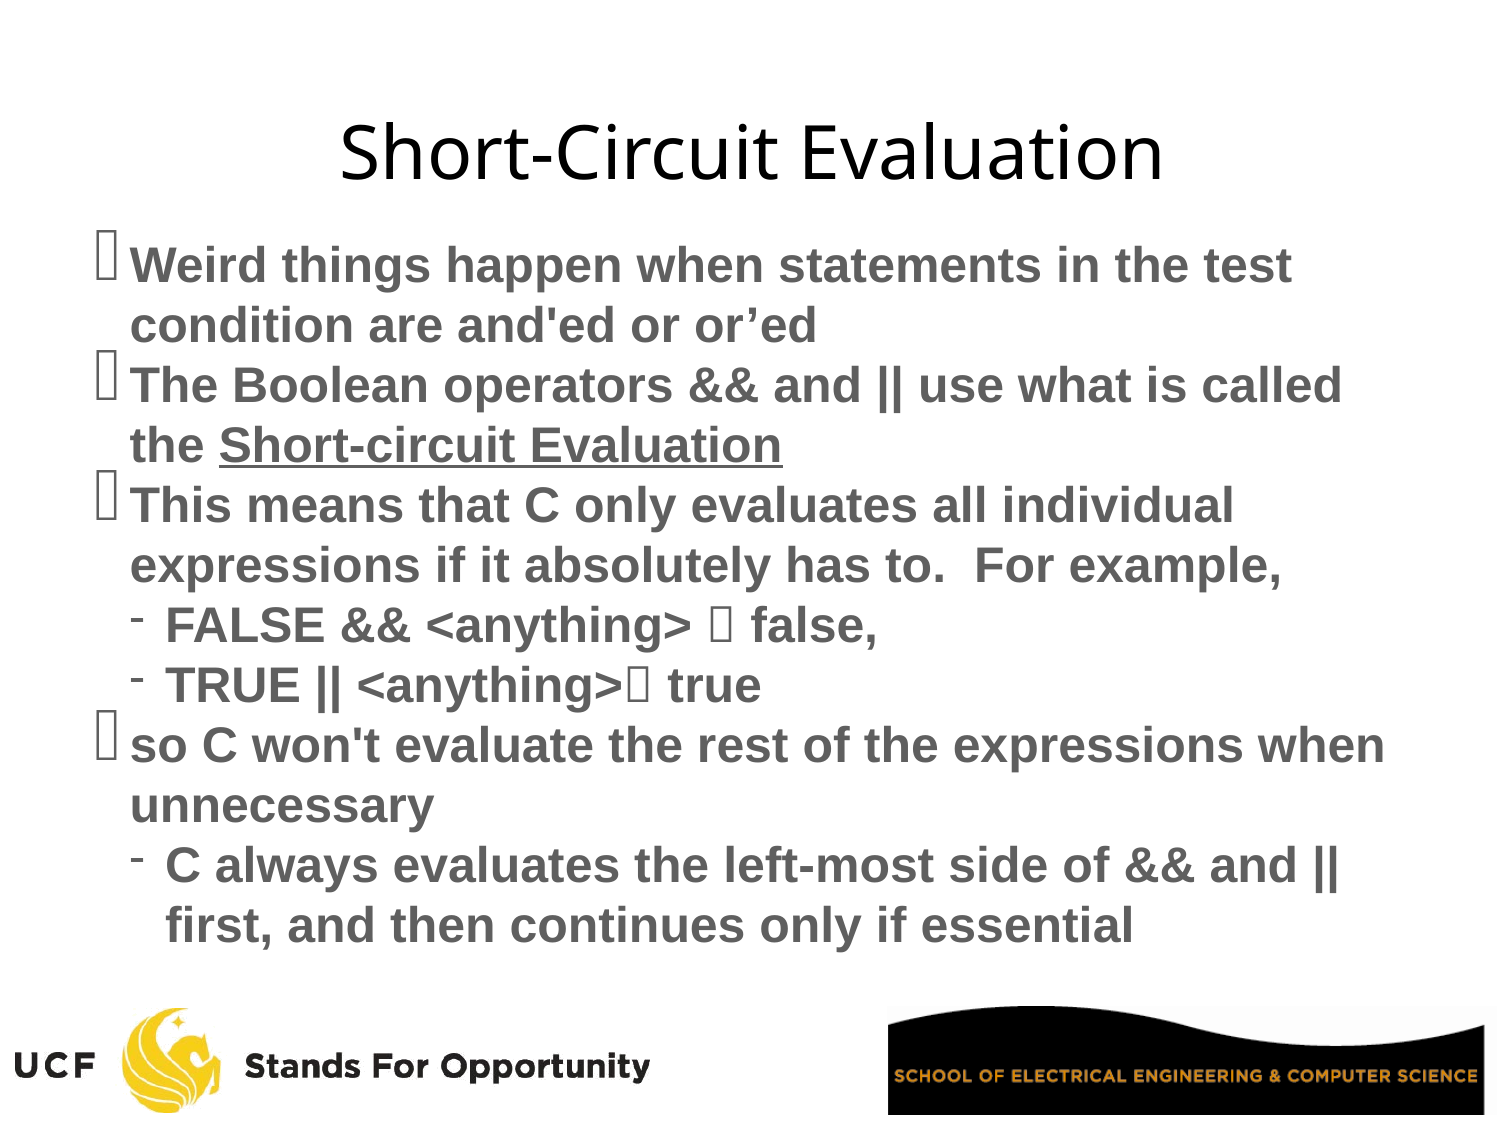

Short-Circuit Evaluation
Weird things happen when statements in the test condition are and'ed or or’ed
The Boolean operators && and || use what is called the Short-circuit Evaluation
This means that C only evaluates all individual expressions if it absolutely has to. For example,
FALSE && <anything>  false,
TRUE || <anything> true
so C won't evaluate the rest of the expressions when unnecessary
C always evaluates the left-most side of && and || first, and then continues only if essential